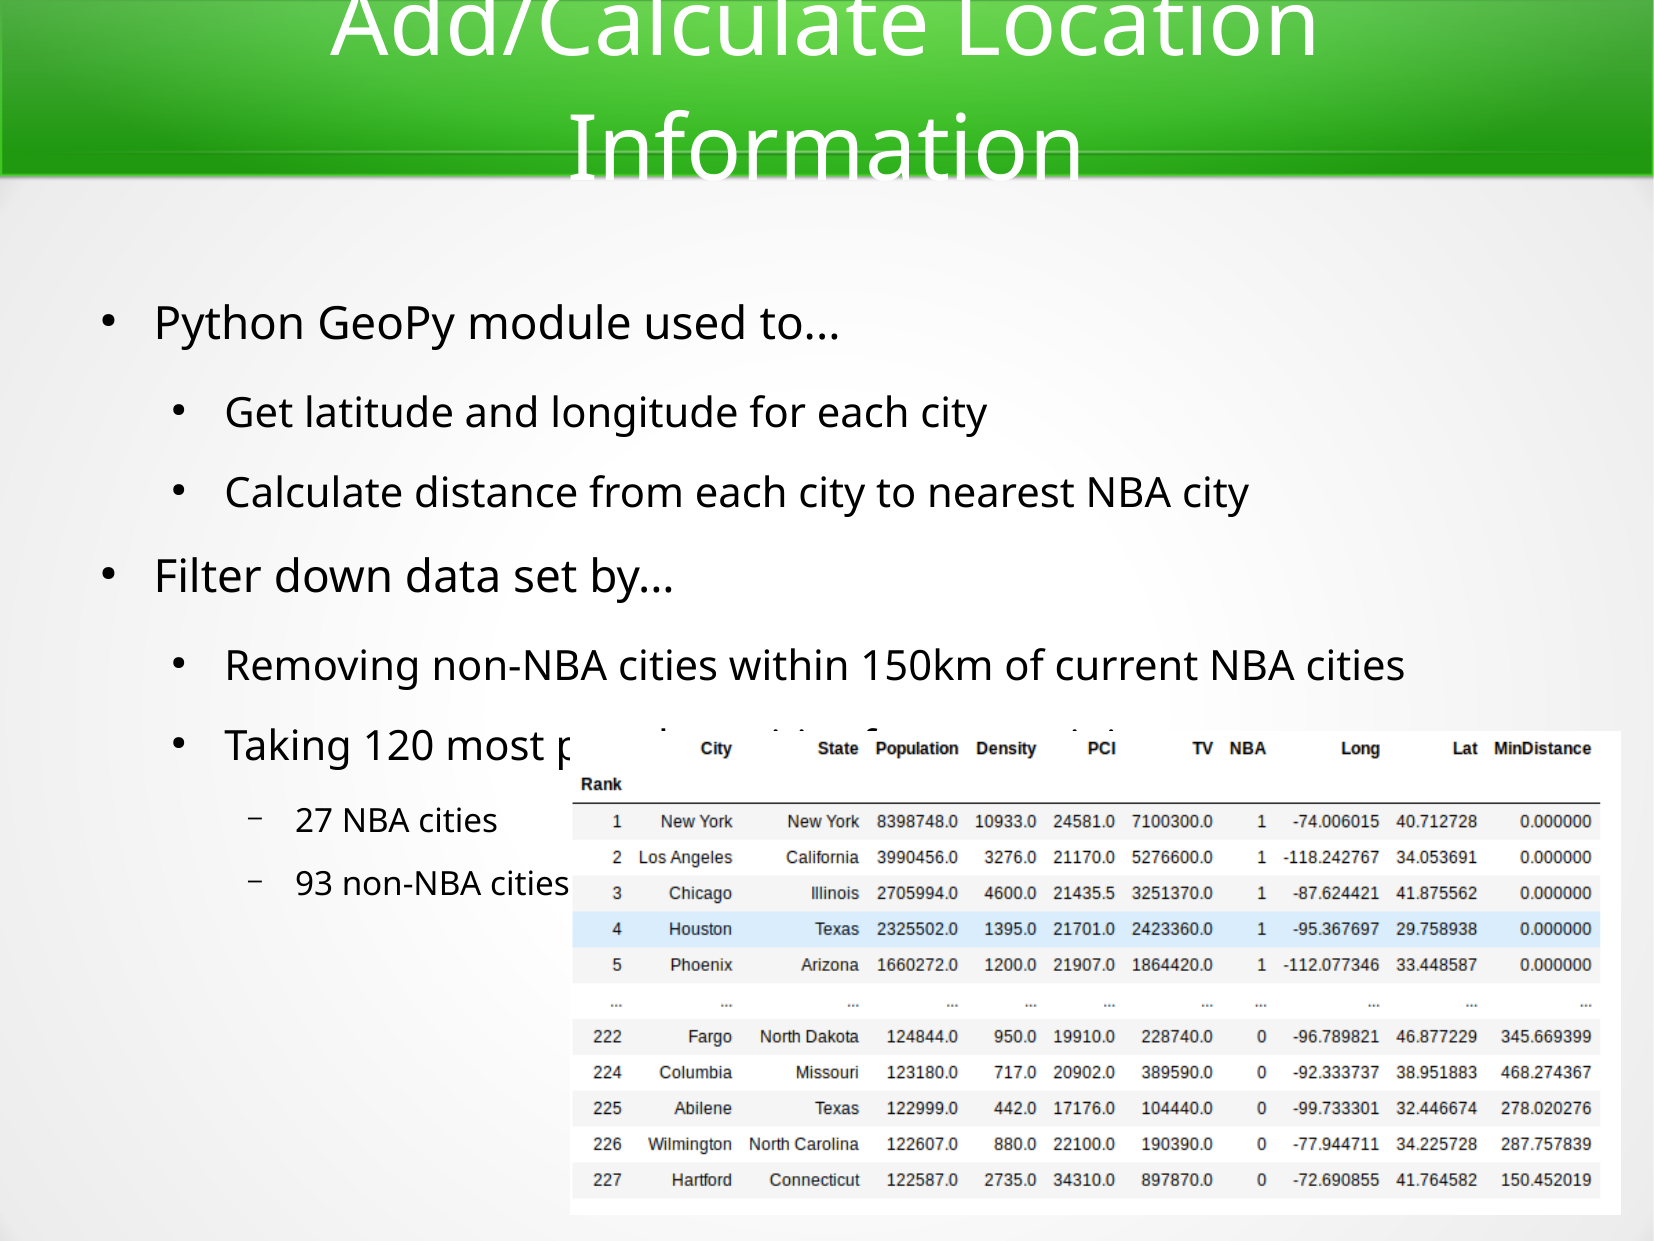

# Add/Calculate Location Information
Python GeoPy module used to...
Get latitude and longitude for each city
Calculate distance from each city to nearest NBA city
Filter down data set by...
Removing non-NBA cities within 150km of current NBA cities
Taking 120 most populous cities from remaining set
27 NBA cities
93 non-NBA cities